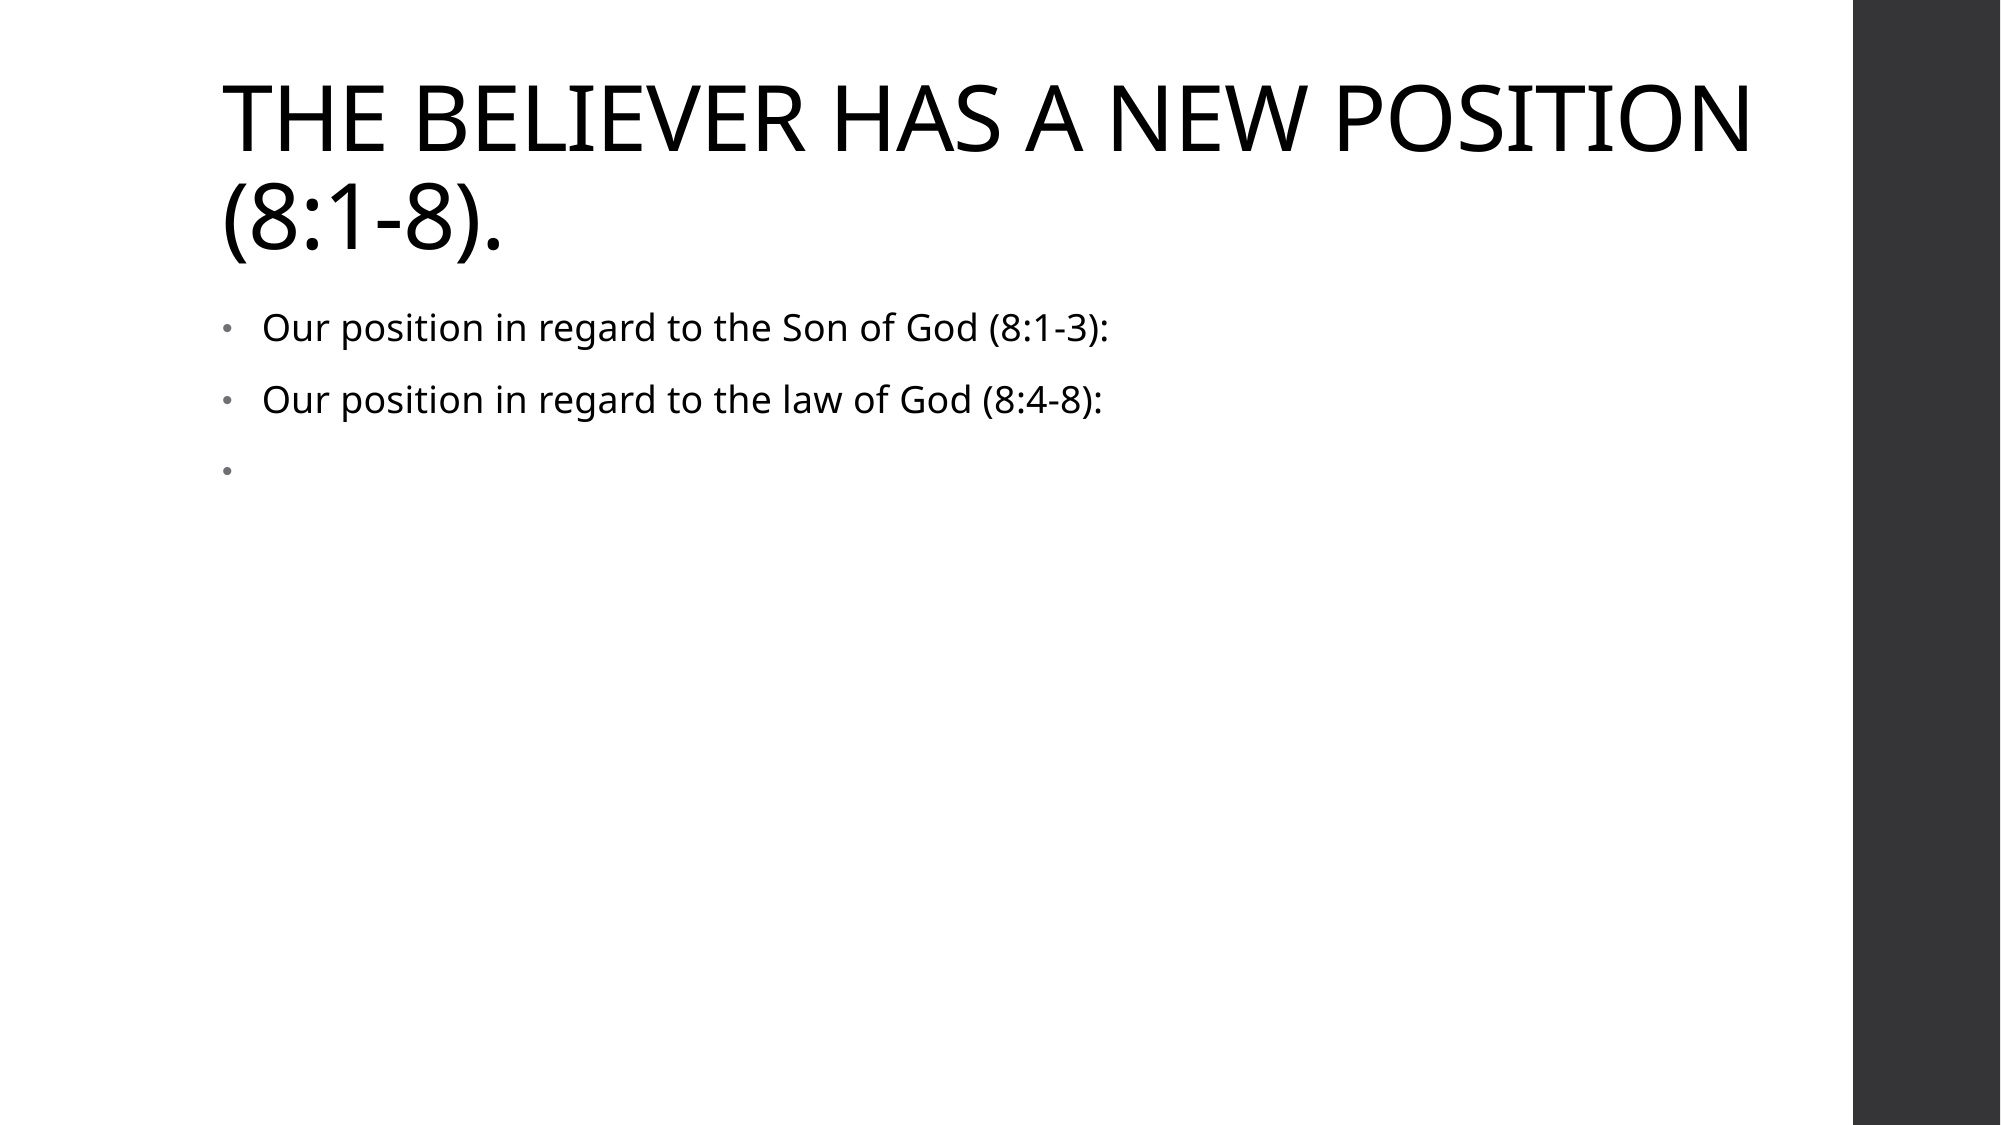

# THE BELIEVER HAS A NEW POSITION (8:1-8).
 Our position in regard to the Son of God (8:1-3):
 Our position in regard to the law of God (8:4-8):